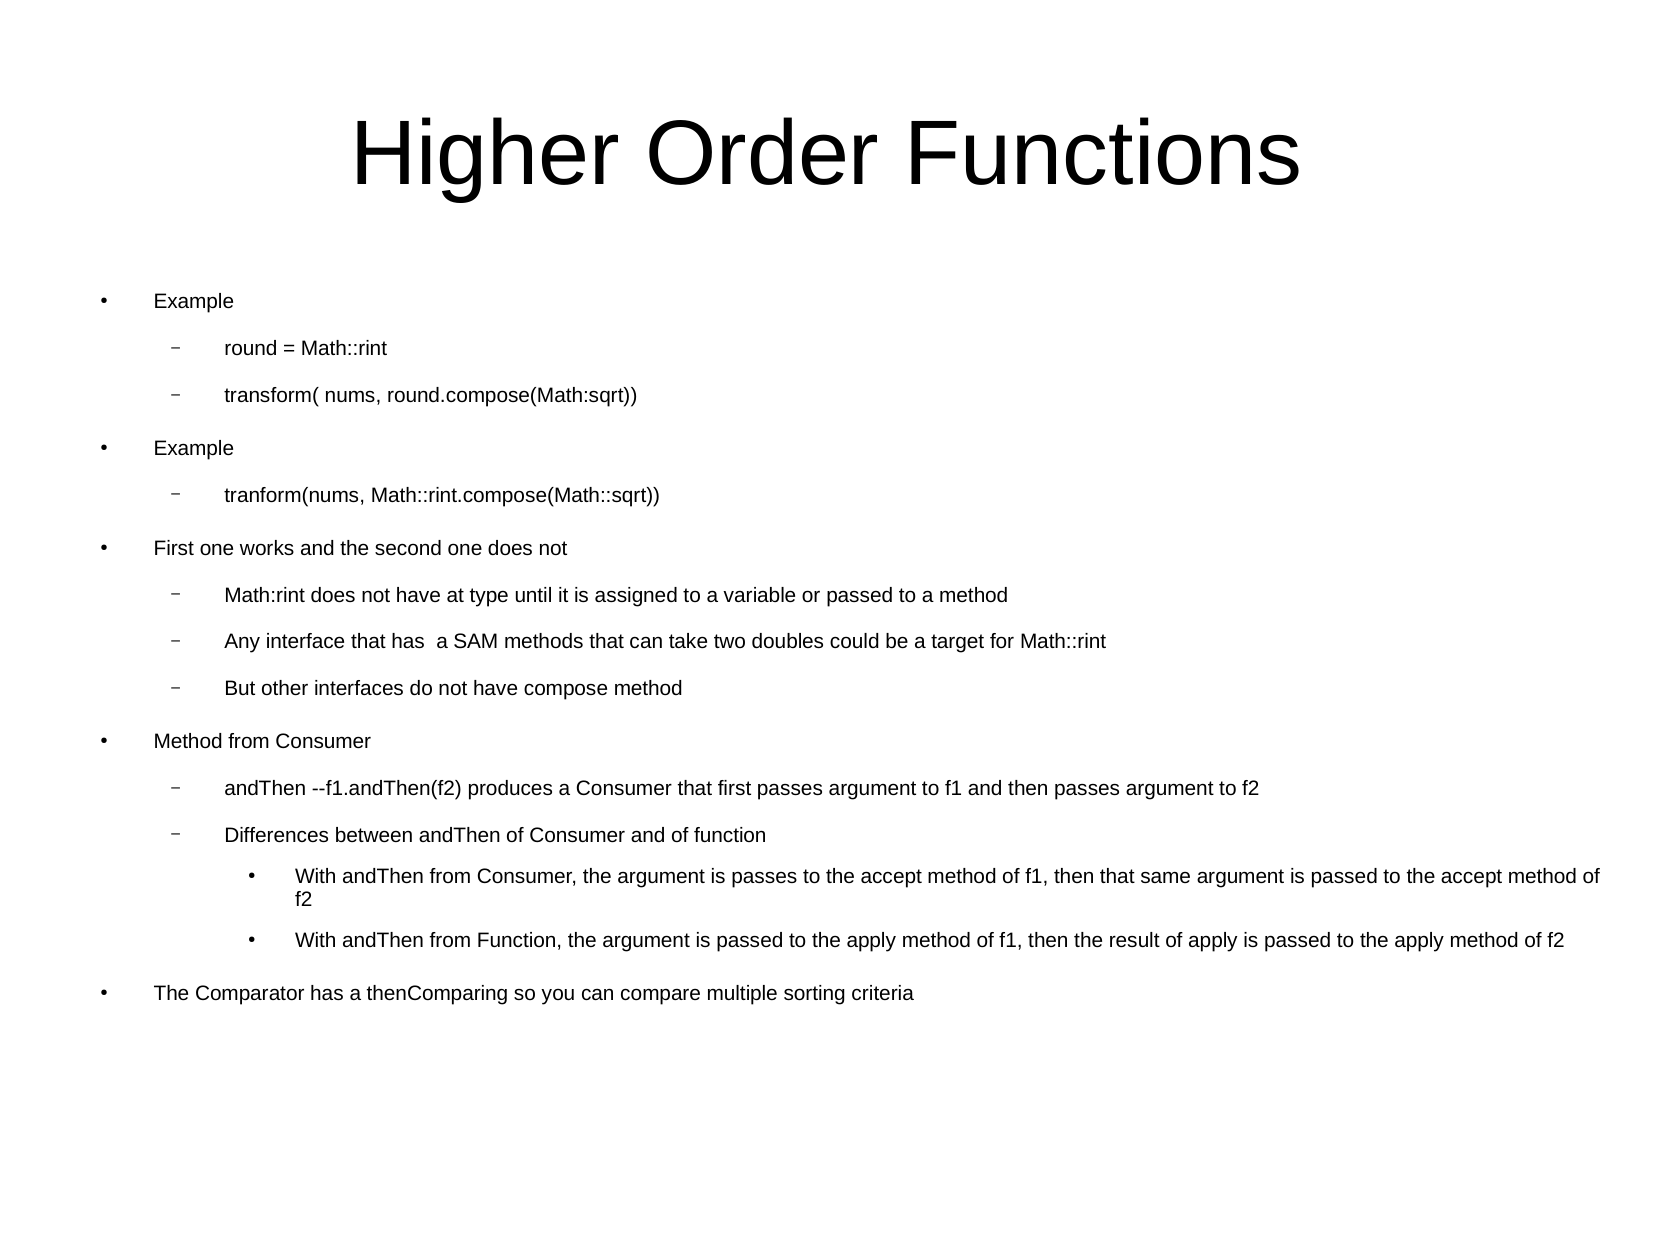

# Higher Order Functions
Example
round = Math::rint
transform( nums, round.compose(Math:sqrt))
Example
tranform(nums, Math::rint.compose(Math::sqrt))
First one works and the second one does not
Math:rint does not have at type until it is assigned to a variable or passed to a method
Any interface that has a SAM methods that can take two doubles could be a target for Math::rint
But other interfaces do not have compose method
Method from Consumer
andThen --f1.andThen(f2) produces a Consumer that first passes argument to f1 and then passes argument to f2
Differences between andThen of Consumer and of function
With andThen from Consumer, the argument is passes to the accept method of f1, then that same argument is passed to the accept method of f2
With andThen from Function, the argument is passed to the apply method of f1, then the result of apply is passed to the apply method of f2
The Comparator has a thenComparing so you can compare multiple sorting criteria